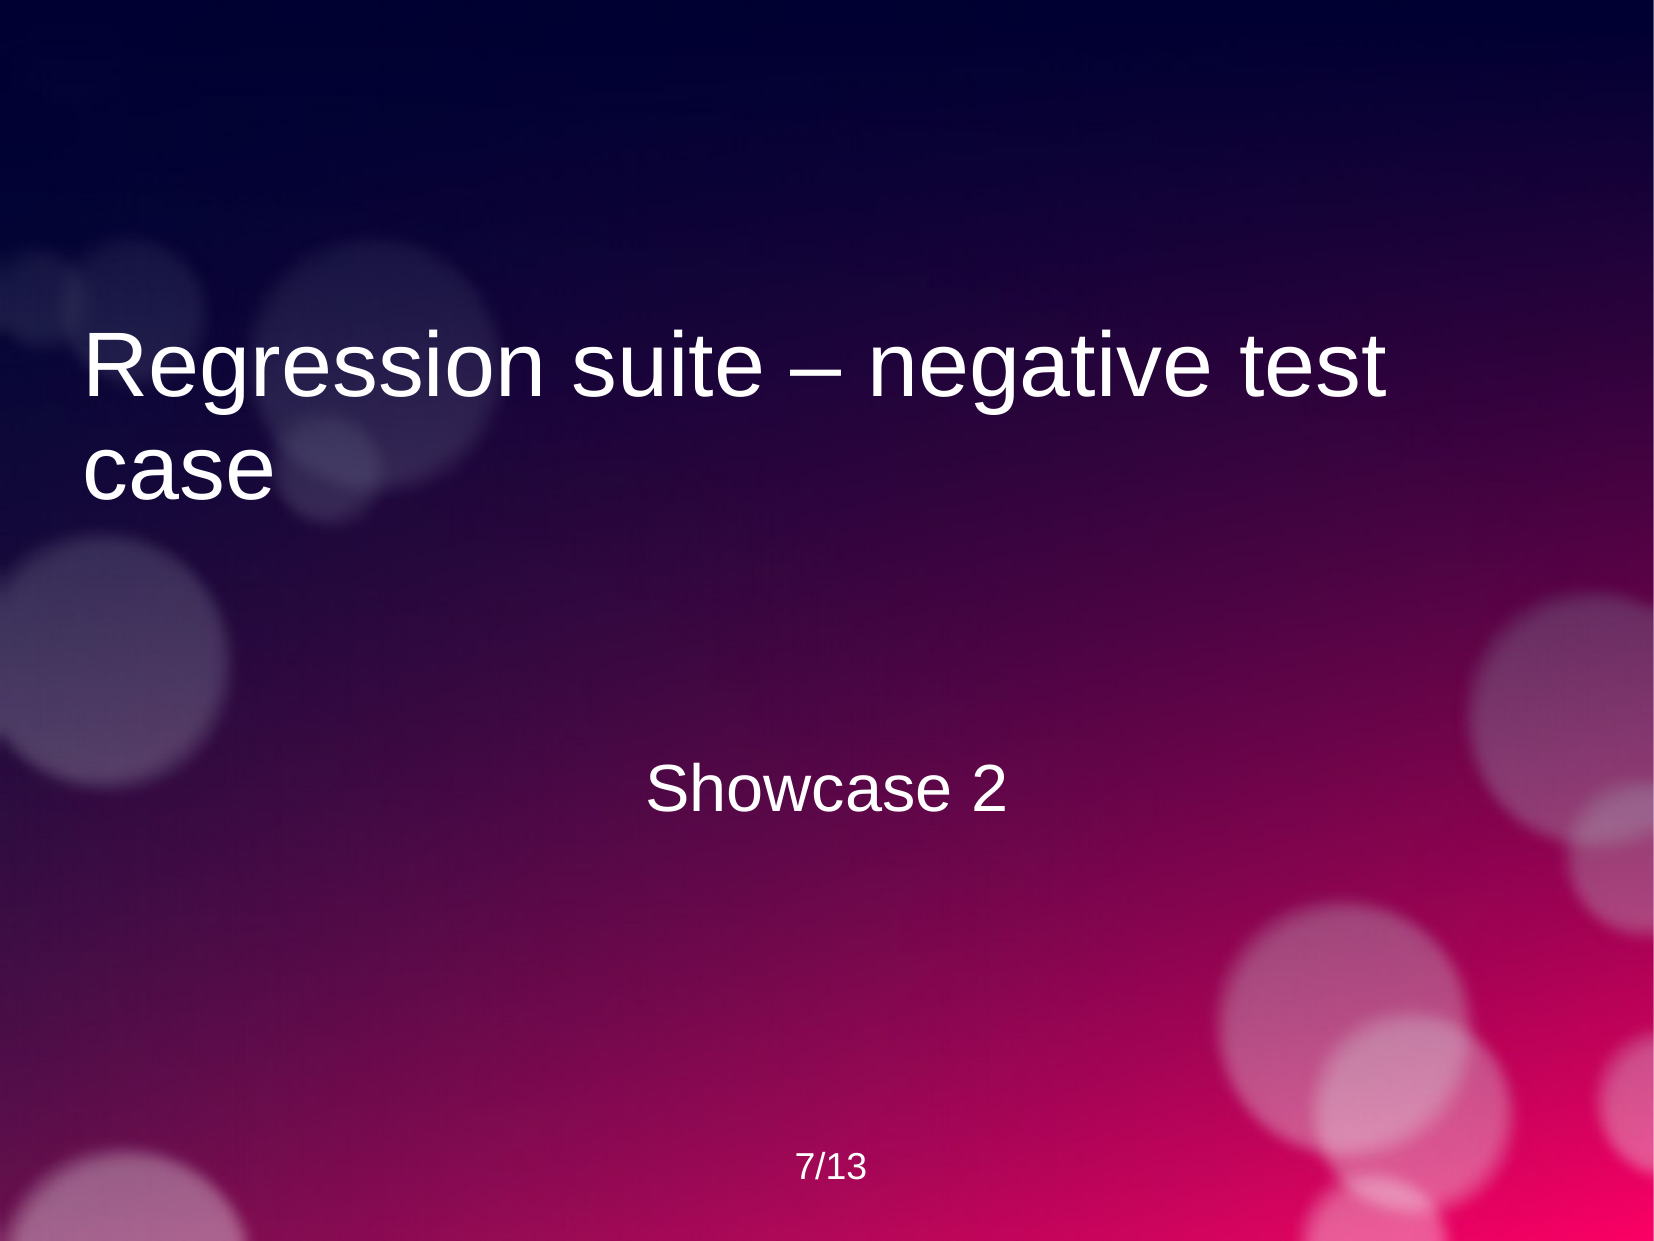

# Regression suite – negative test case
Showcase 2